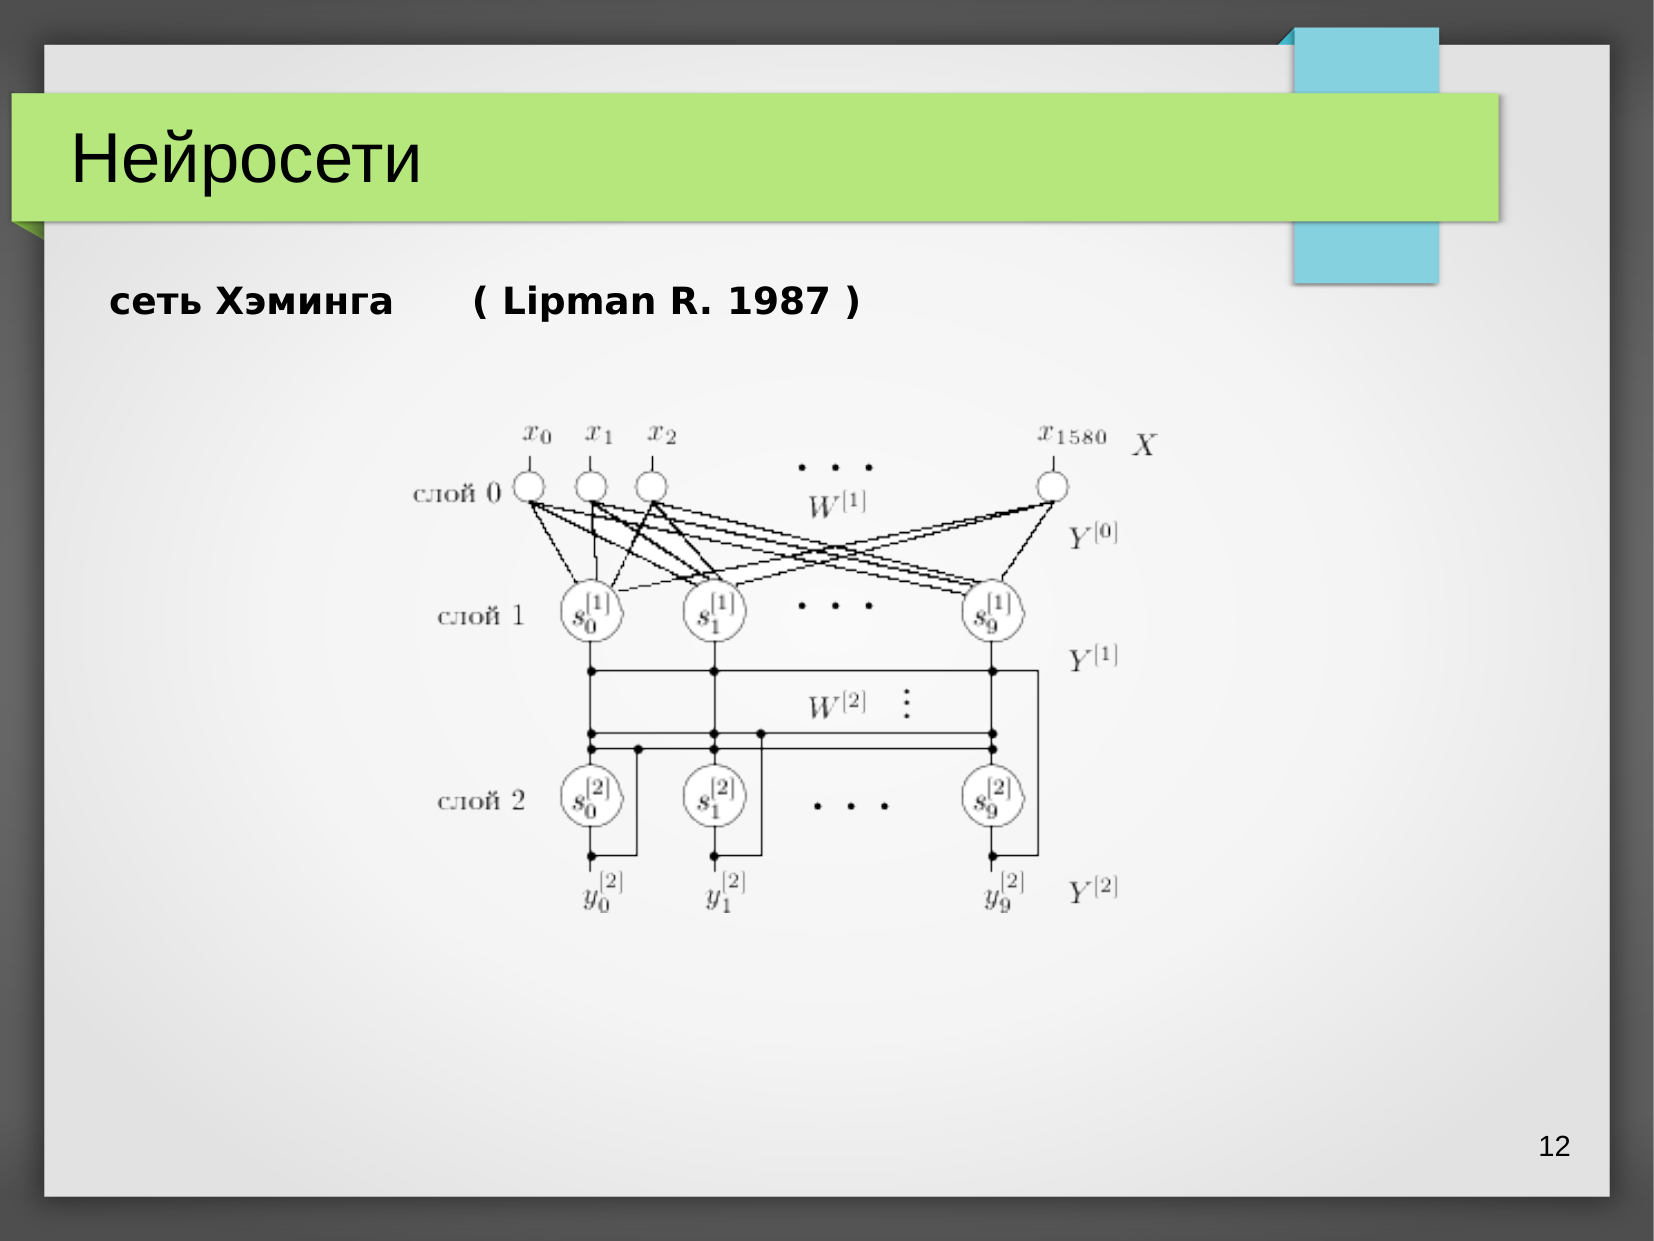

# Нейросети
сеть Хэминга ( Lipman R. 1987 )
12